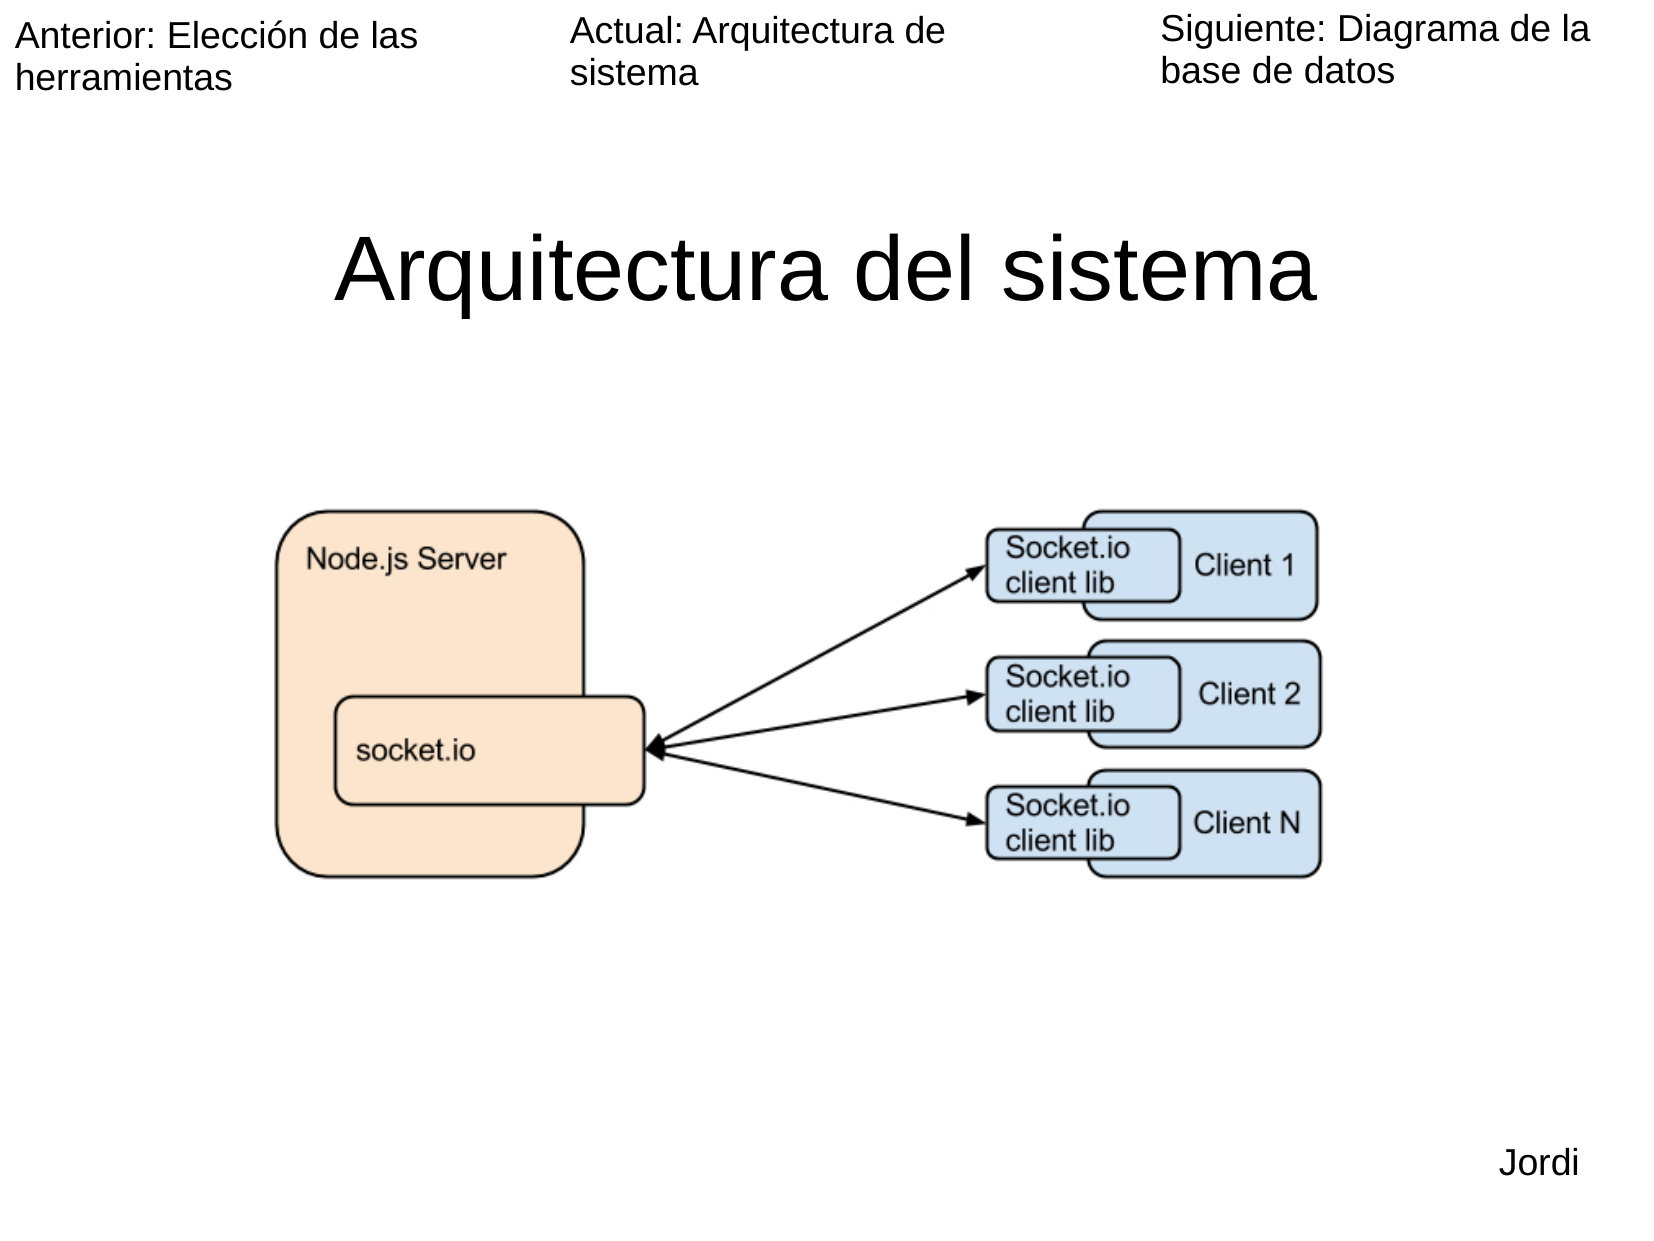

Siguiente: Diagrama de la base de datos
Actual: Arquitectura de sistema
Anterior: Elección de las herramientas
# Arquitectura del sistema
Jordi